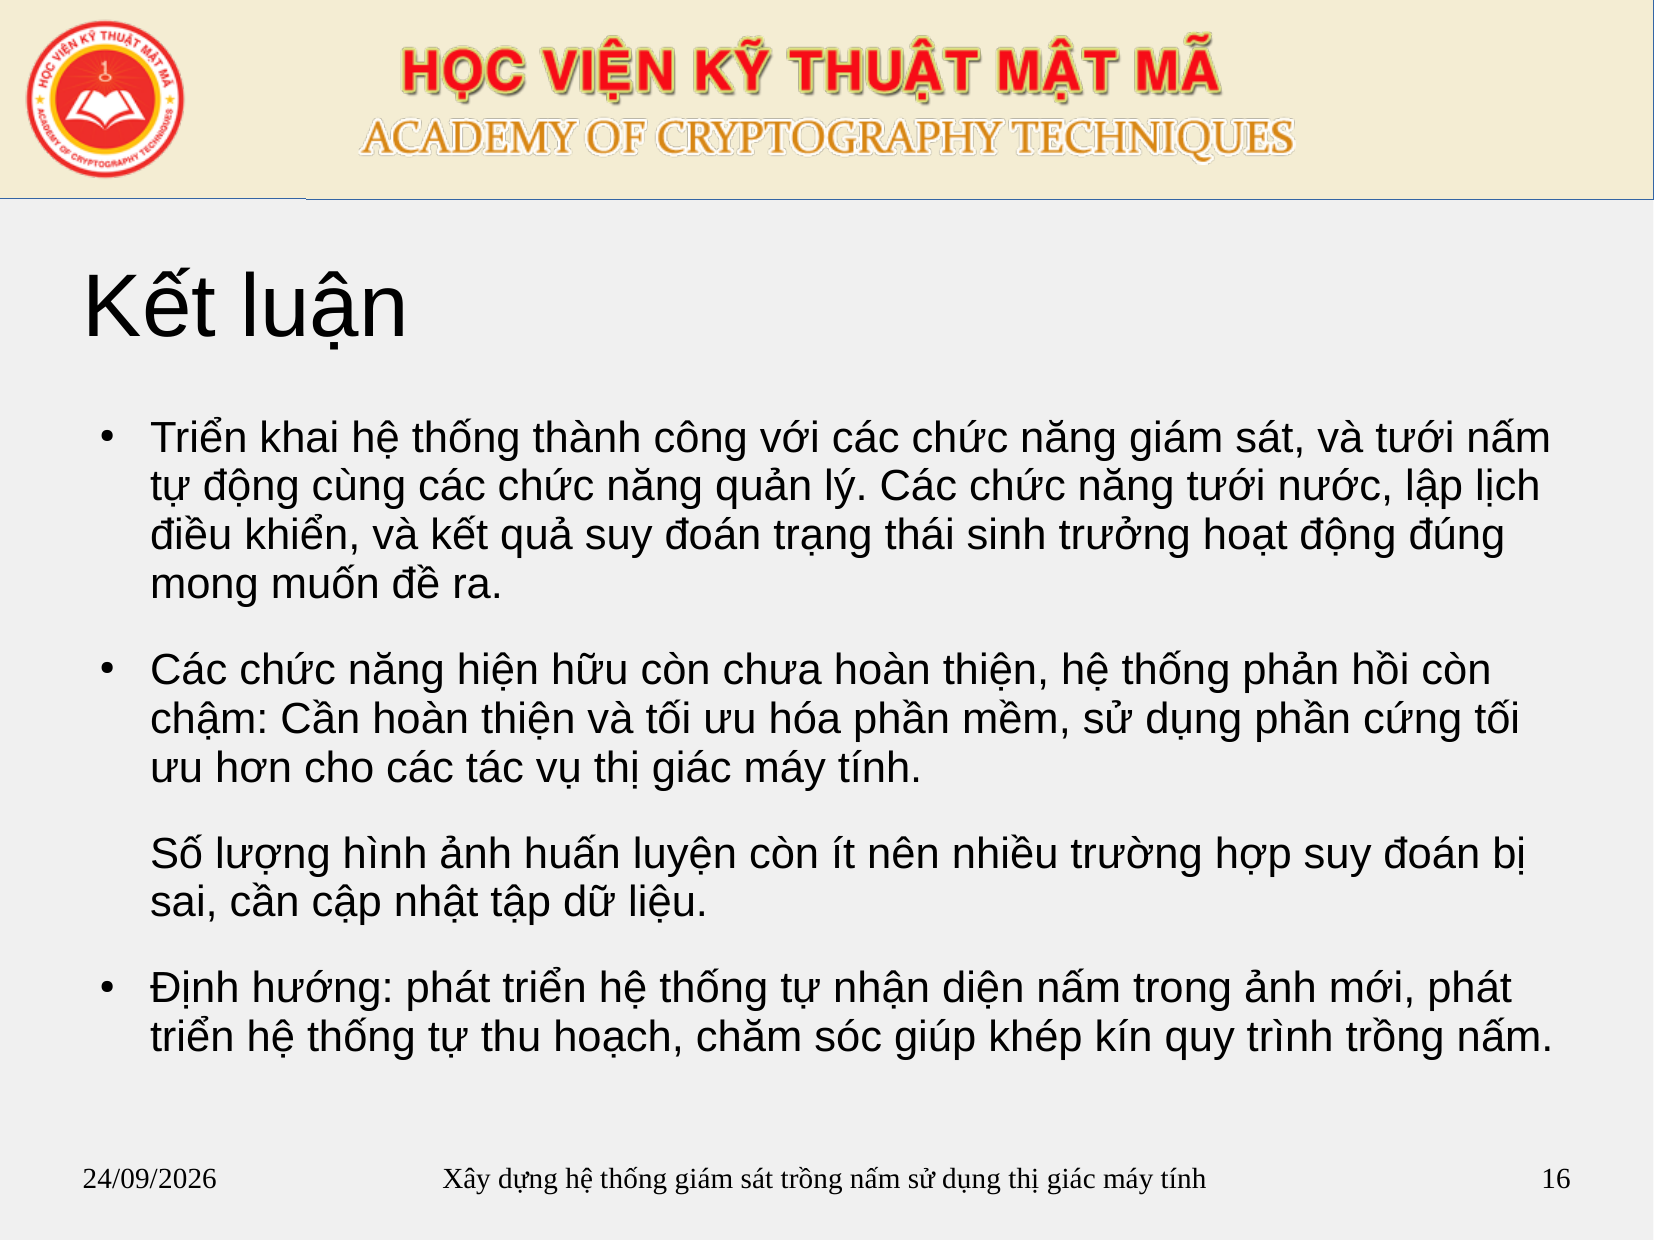

# Kết luận
Triển khai hệ thống thành công với các chức năng giám sát, và tưới nấm tự động cùng các chức năng quản lý. Các chức năng tưới nước, lập lịch điều khiển, và kết quả suy đoán trạng thái sinh trưởng hoạt động đúng mong muốn đề ra.
Các chức năng hiện hữu còn chưa hoàn thiện, hệ thống phản hồi còn chậm: Cần hoàn thiện và tối ưu hóa phần mềm, sử dụng phần cứng tối ưu hơn cho các tác vụ thị giác máy tính.
Số lượng hình ảnh huấn luyện còn ít nên nhiều trường hợp suy đoán bị sai, cần cập nhật tập dữ liệu.
Định hướng: phát triển hệ thống tự nhận diện nấm trong ảnh mới, phát triển hệ thống tự thu hoạch, chăm sóc giúp khép kín quy trình trồng nấm.
Xây dựng hệ thống giám sát trồng nấm sử dụng thị giác máy tính
16